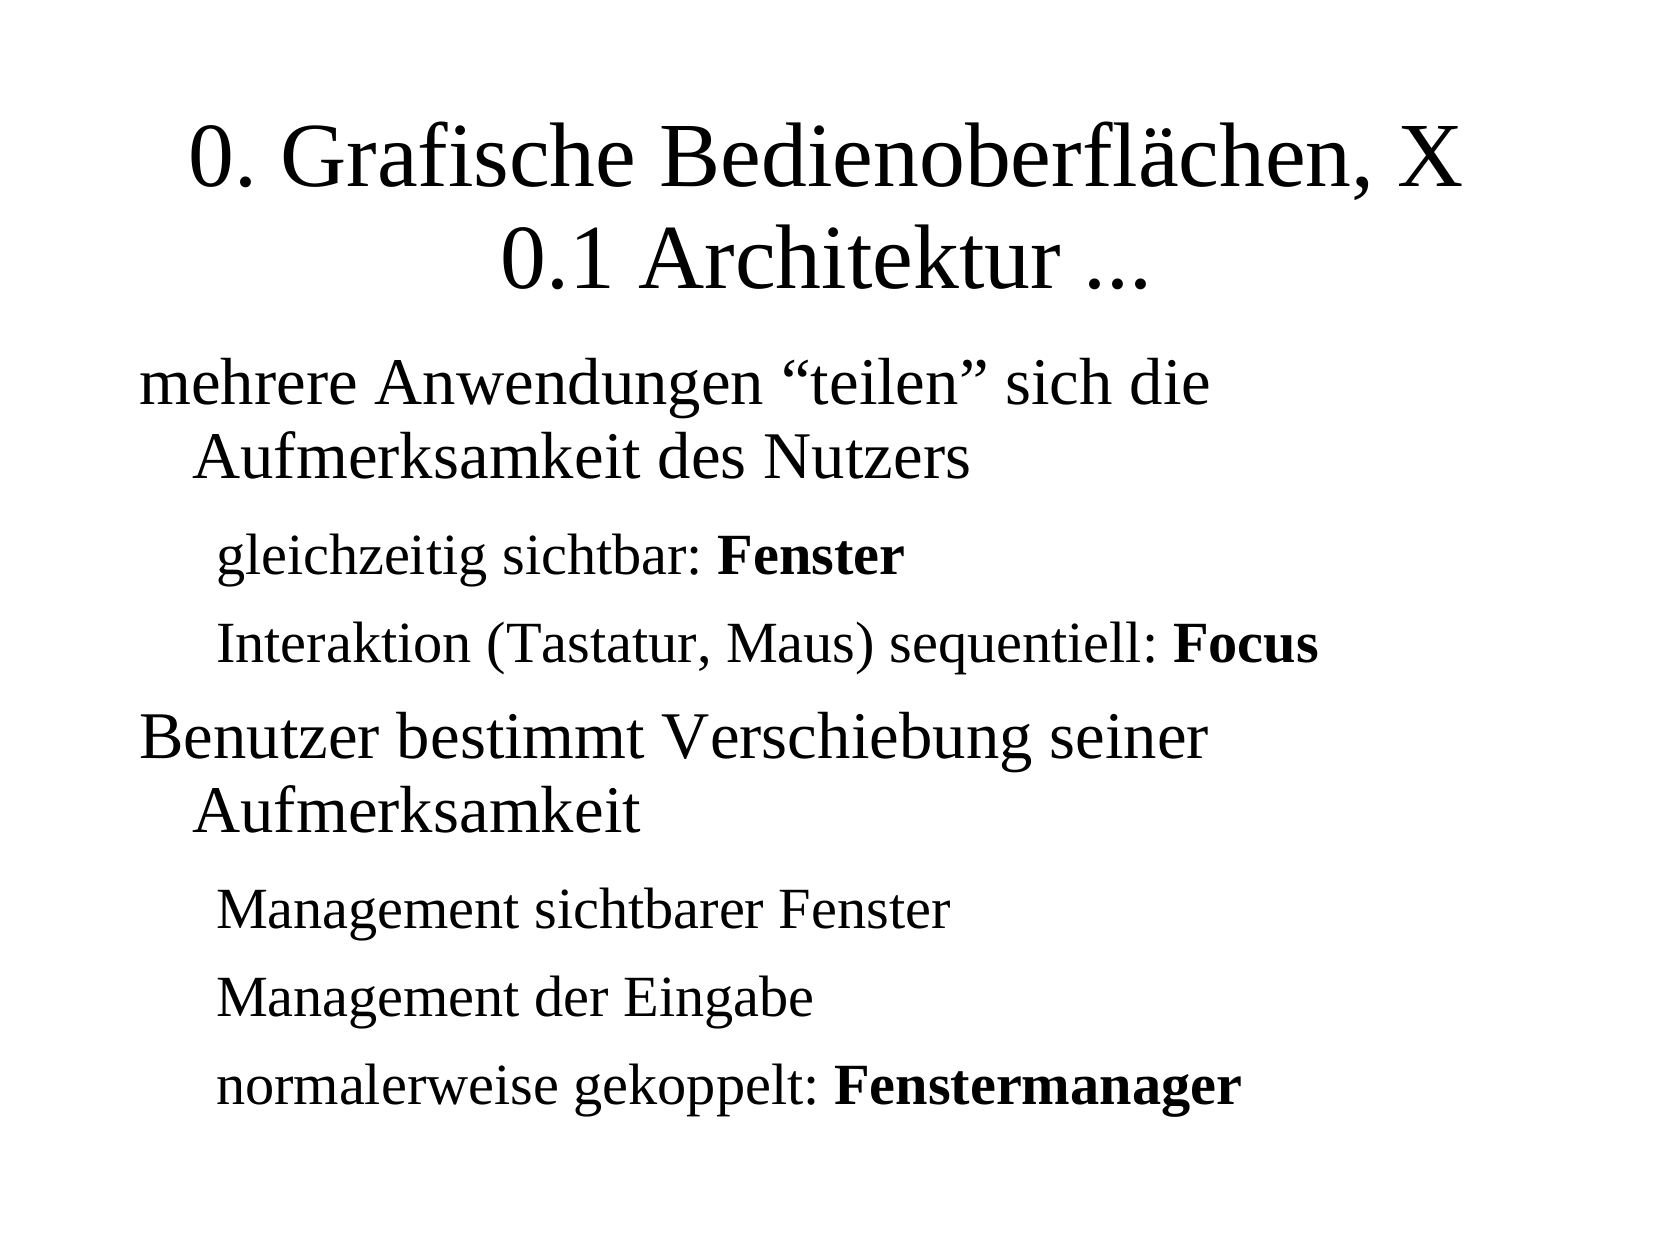

# 0. Grafische Bedienoberflächen, X 0.1 Architektur ...
mehrere Anwendungen “teilen” sich die Aufmerksamkeit des Nutzers
gleichzeitig sichtbar: Fenster
Interaktion (Tastatur, Maus) sequentiell: Focus
Benutzer bestimmt Verschiebung seiner Aufmerksamkeit
Management sichtbarer Fenster
Management der Eingabe
normalerweise gekoppelt: Fenstermanager